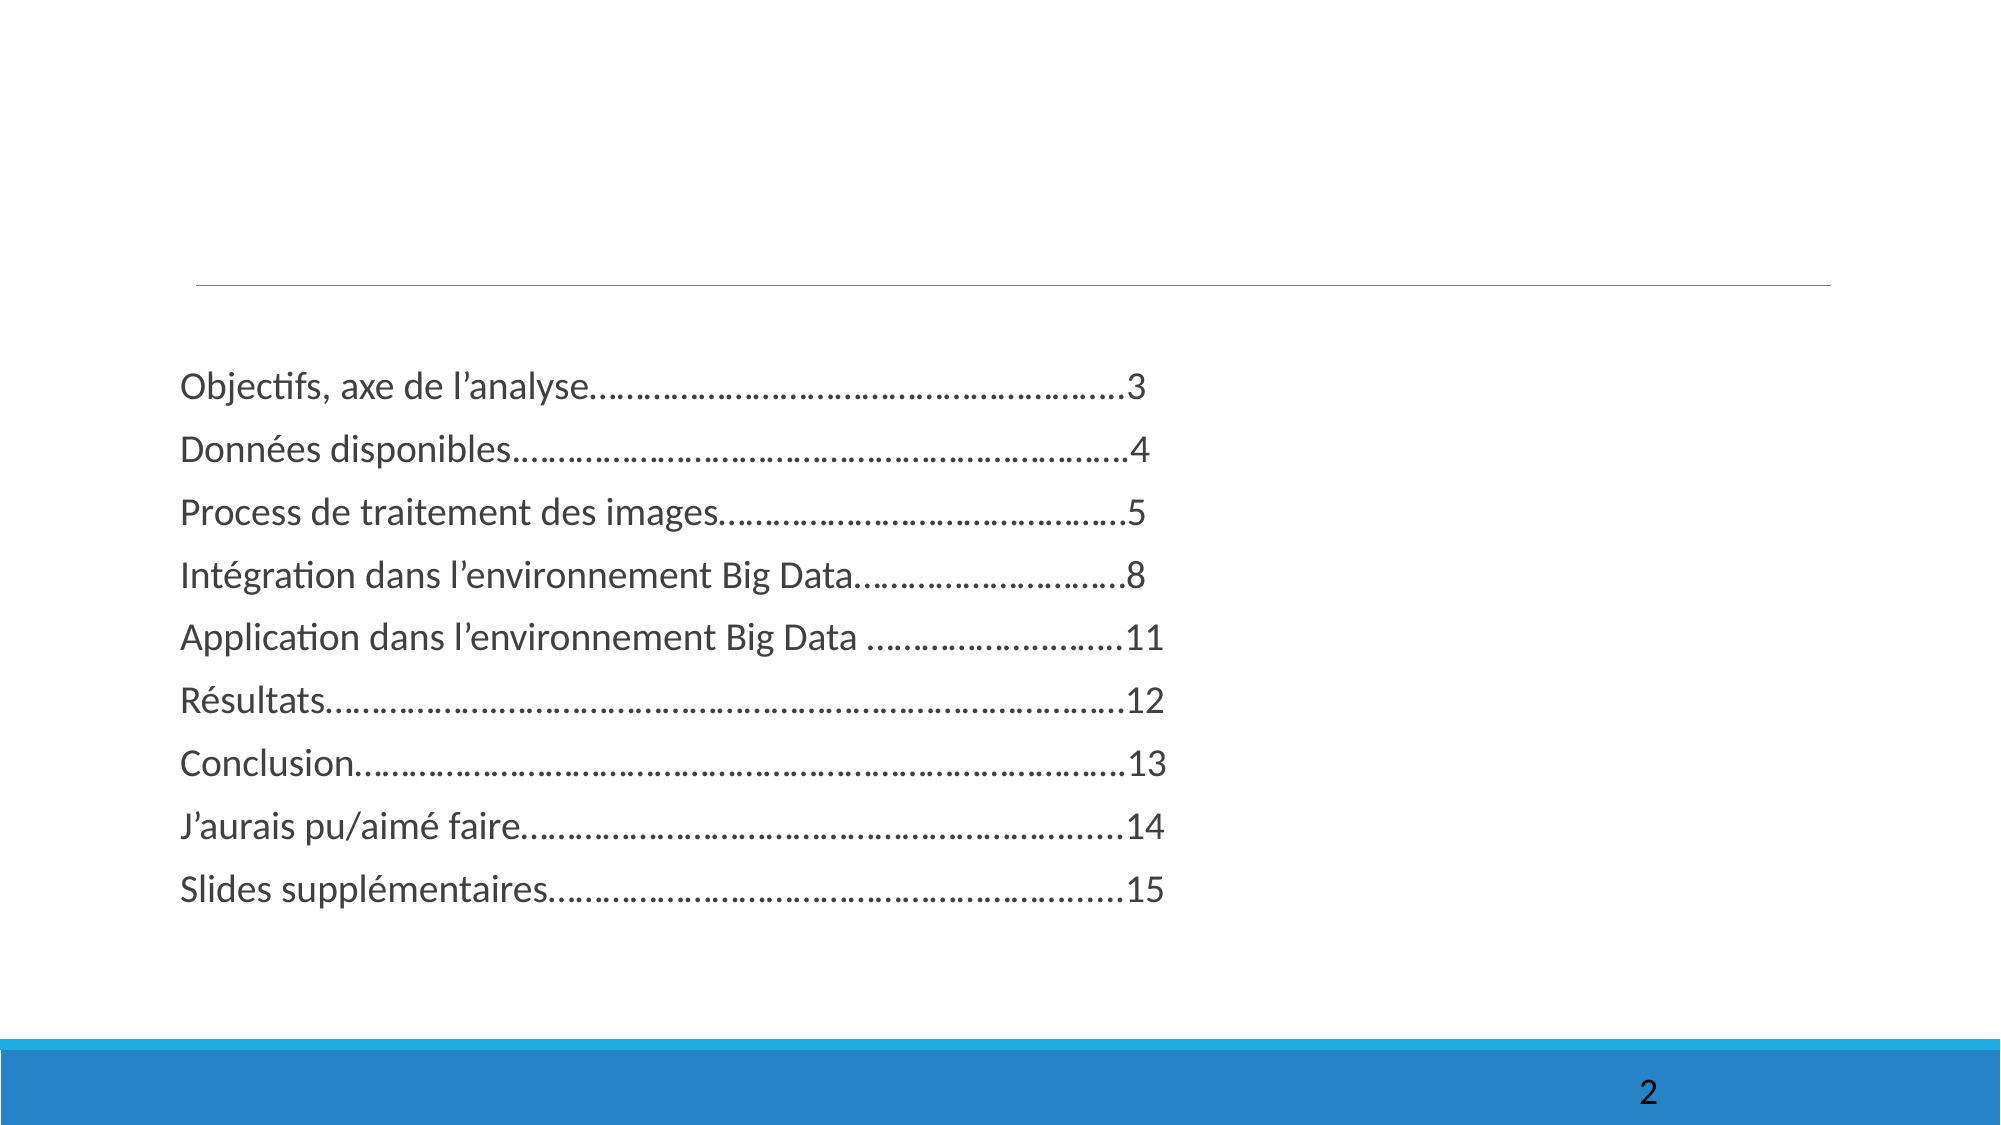

# Objectifs, axe de l’analyse…………………………………………………..3
Données disponibles.………………………………………………………….4
Process de traitement des images………………………………………5
Intégration dans l’environnement Big Data…………………………8
Application dans l’environnement Big Data ………………..……..11
Résultats……………….……………………………………………………………12
Conclusion………………………………………………………………………….13
J’aurais pu/aimé faire……………………………………………………......14
Slides supplémentaires…………………………………………………......15
2